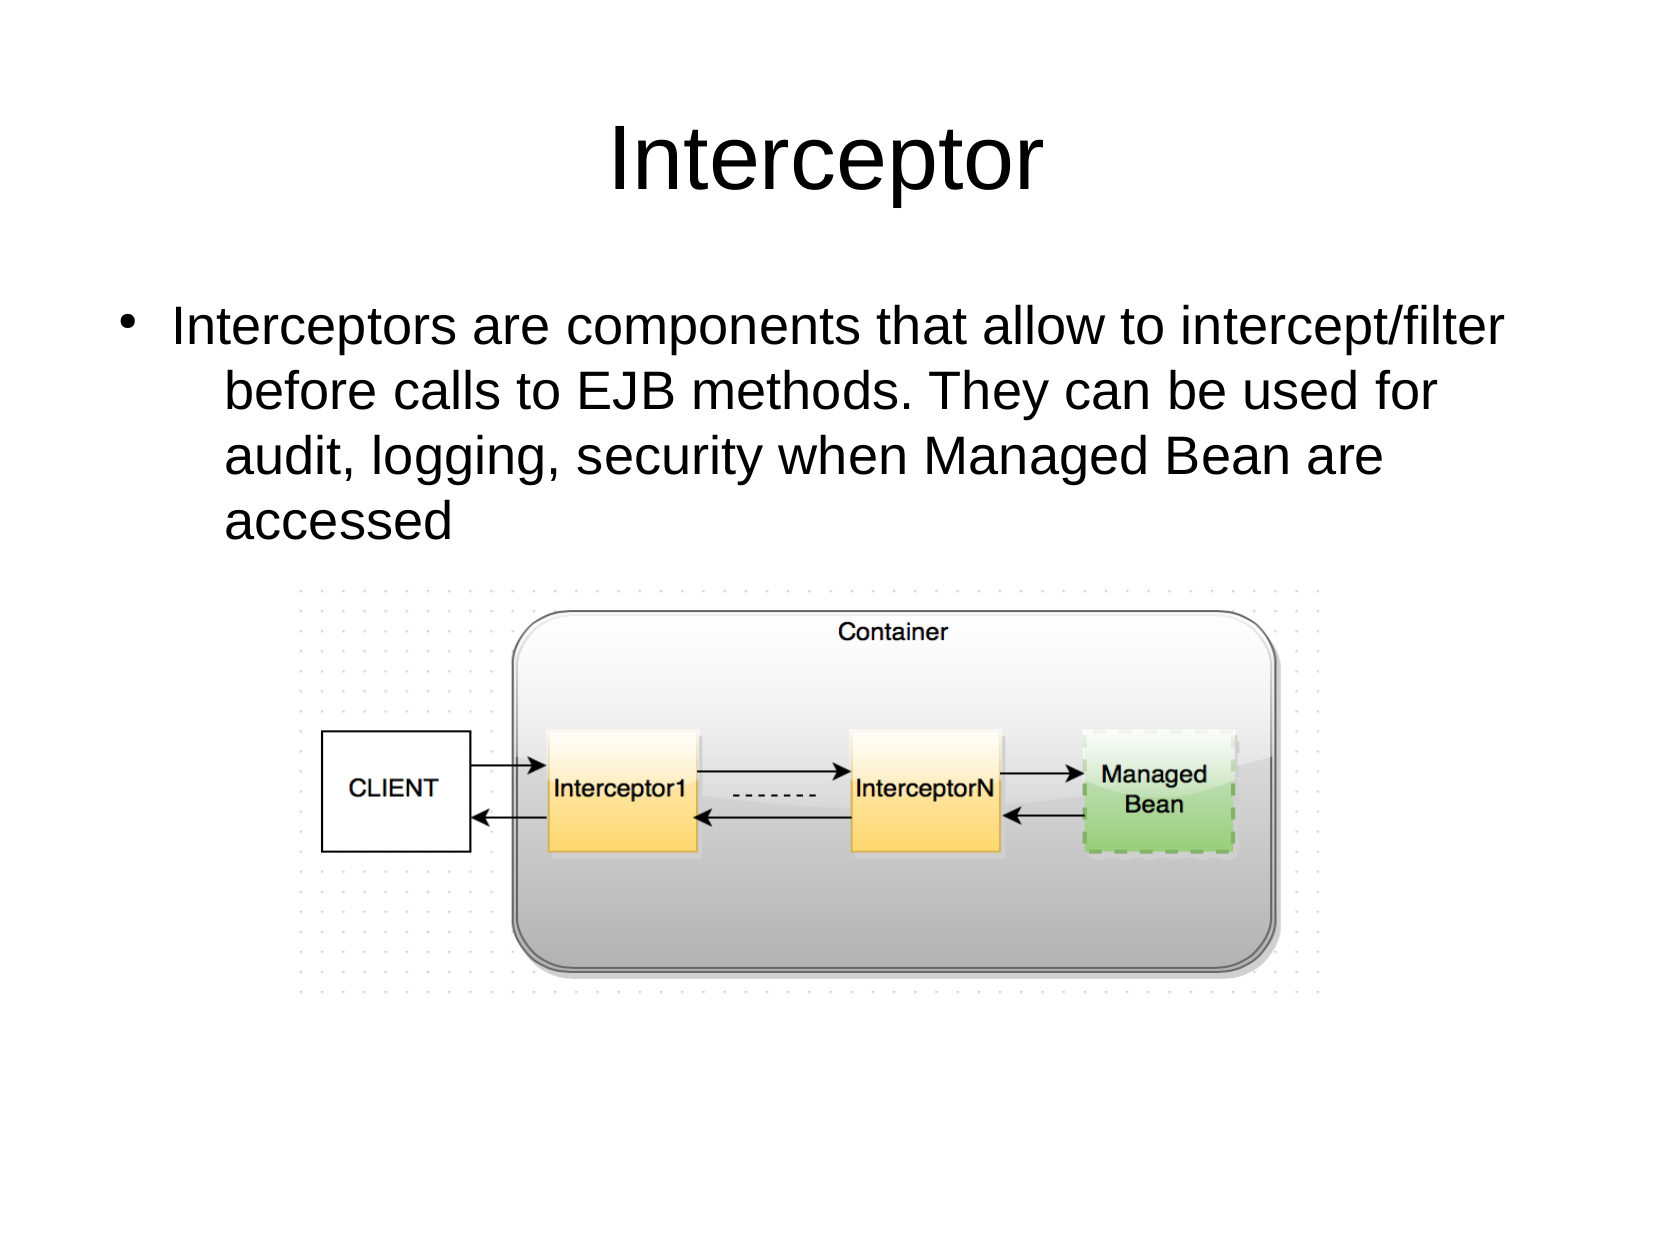

# Interceptor
Interceptors are components that allow to intercept/filter before calls to EJB methods. They can be used for audit, logging, security when Managed Bean are accessed